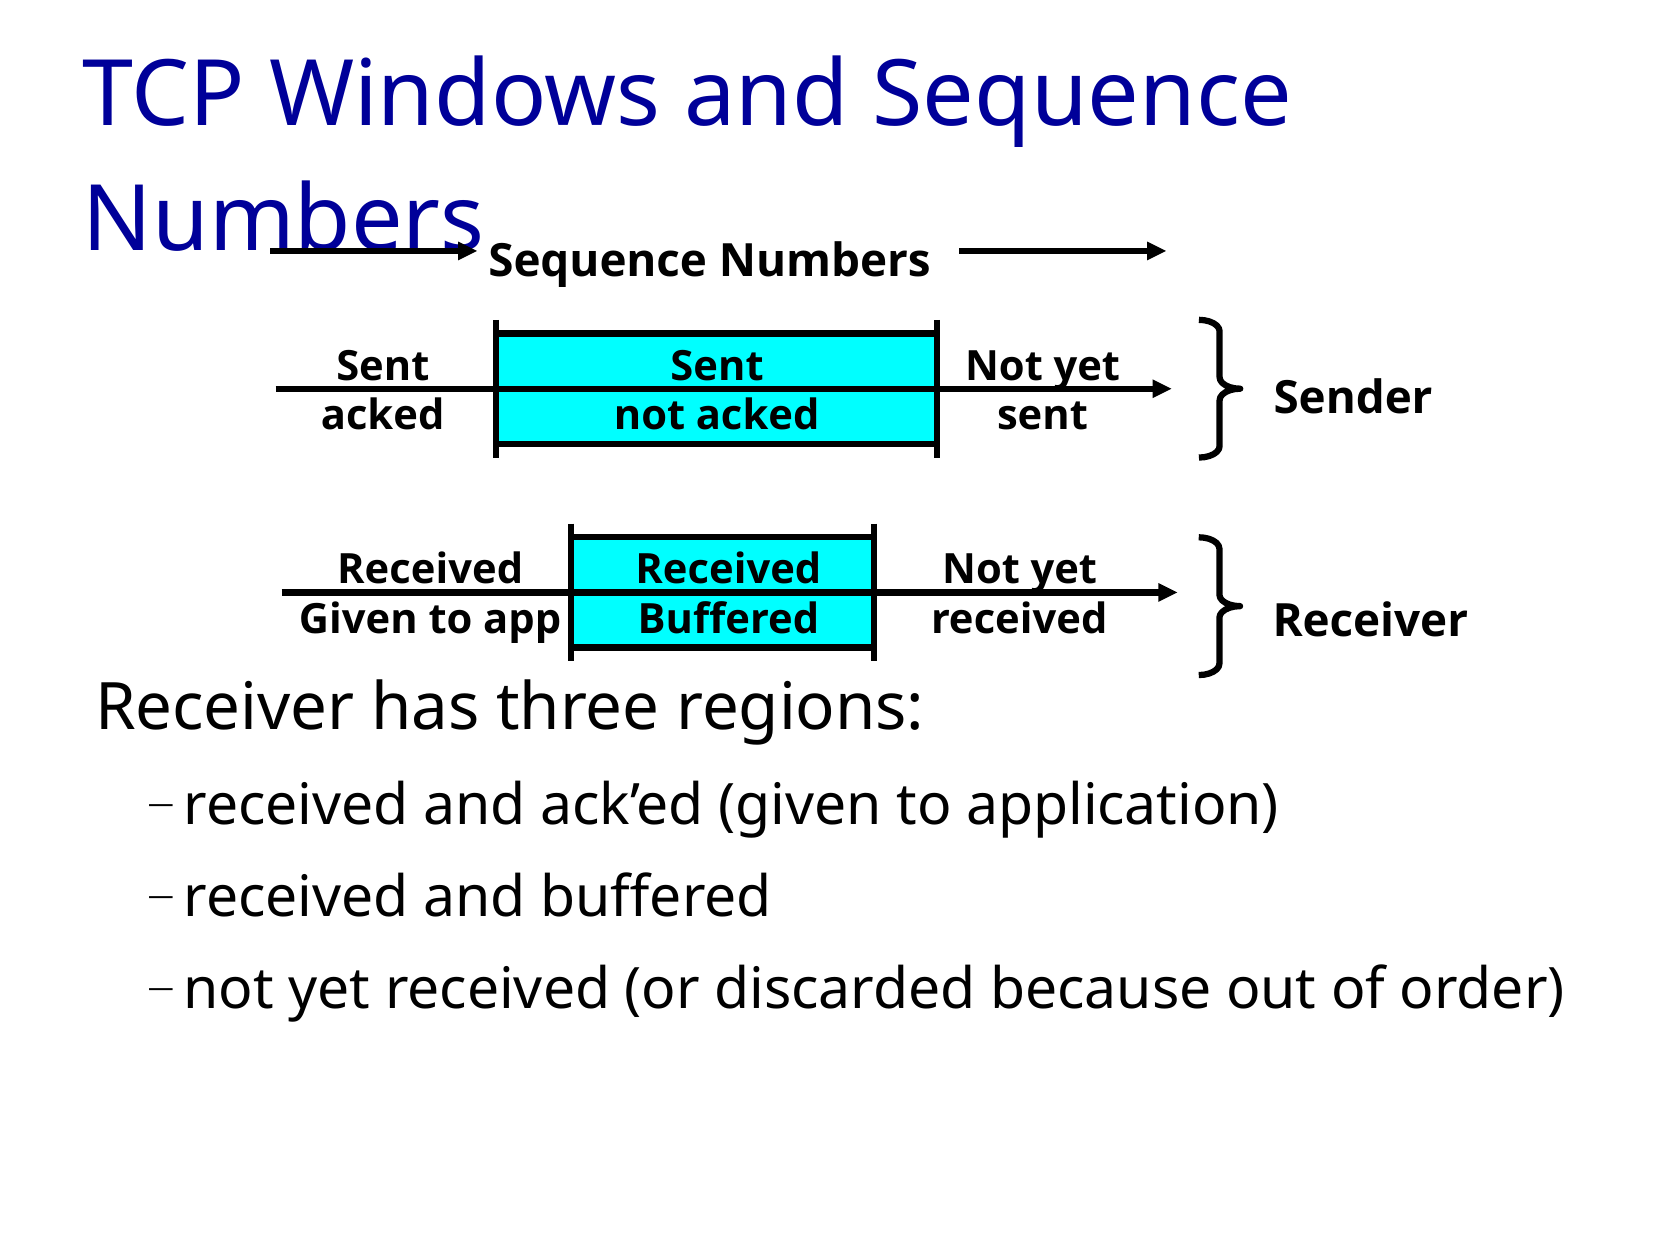

# TCP Windows and Sequence Numbers
Sequence Numbers
Sent
acked
Sent
not acked
Not yet
sent
Sender
Received
Given to app
Received
Buffered
Not yet
received
Receiver
Receiver has three regions:
received and ack’ed (given to application)
received and buffered
not yet received (or discarded because out of order)